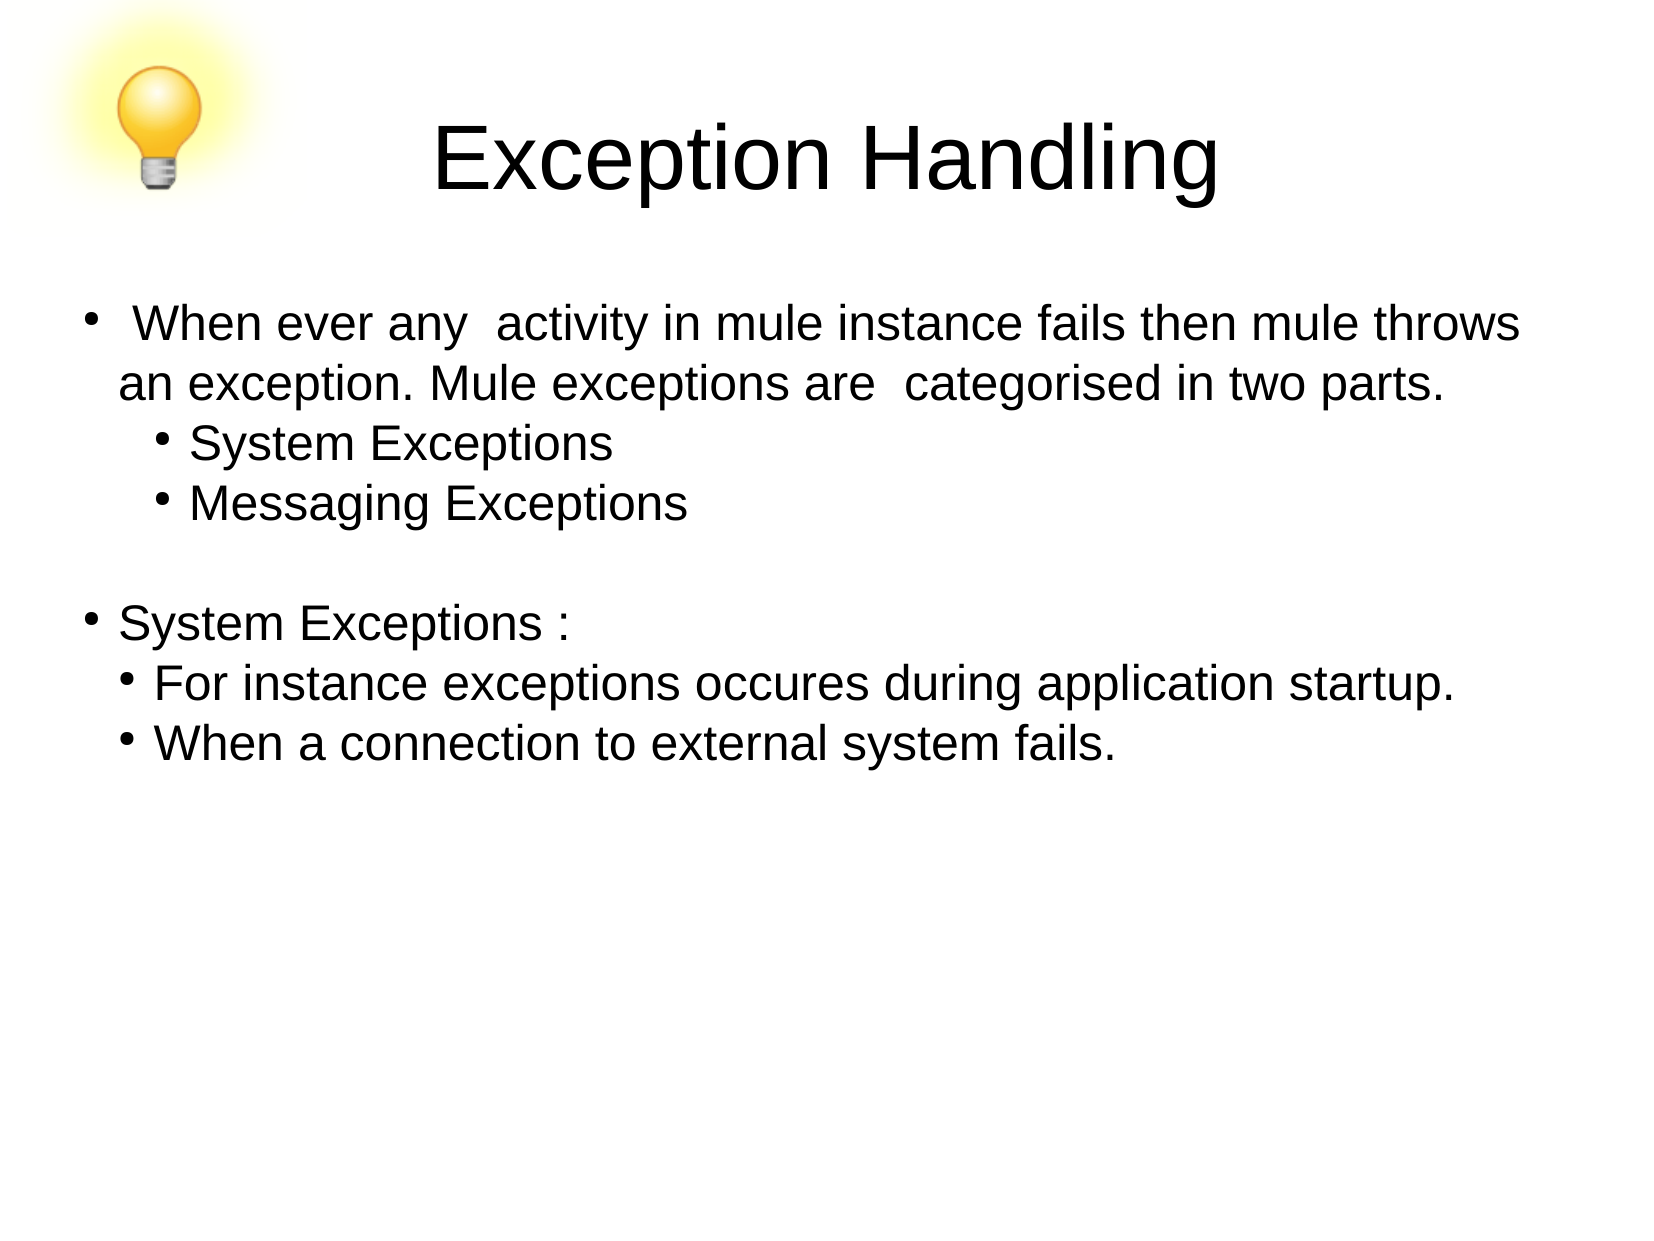

Exception Handling
 When ever any activity in mule instance fails then mule throws an exception. Mule exceptions are categorised in two parts.
System Exceptions
Messaging Exceptions
System Exceptions :
For instance exceptions occures during application startup.
When a connection to external system fails.